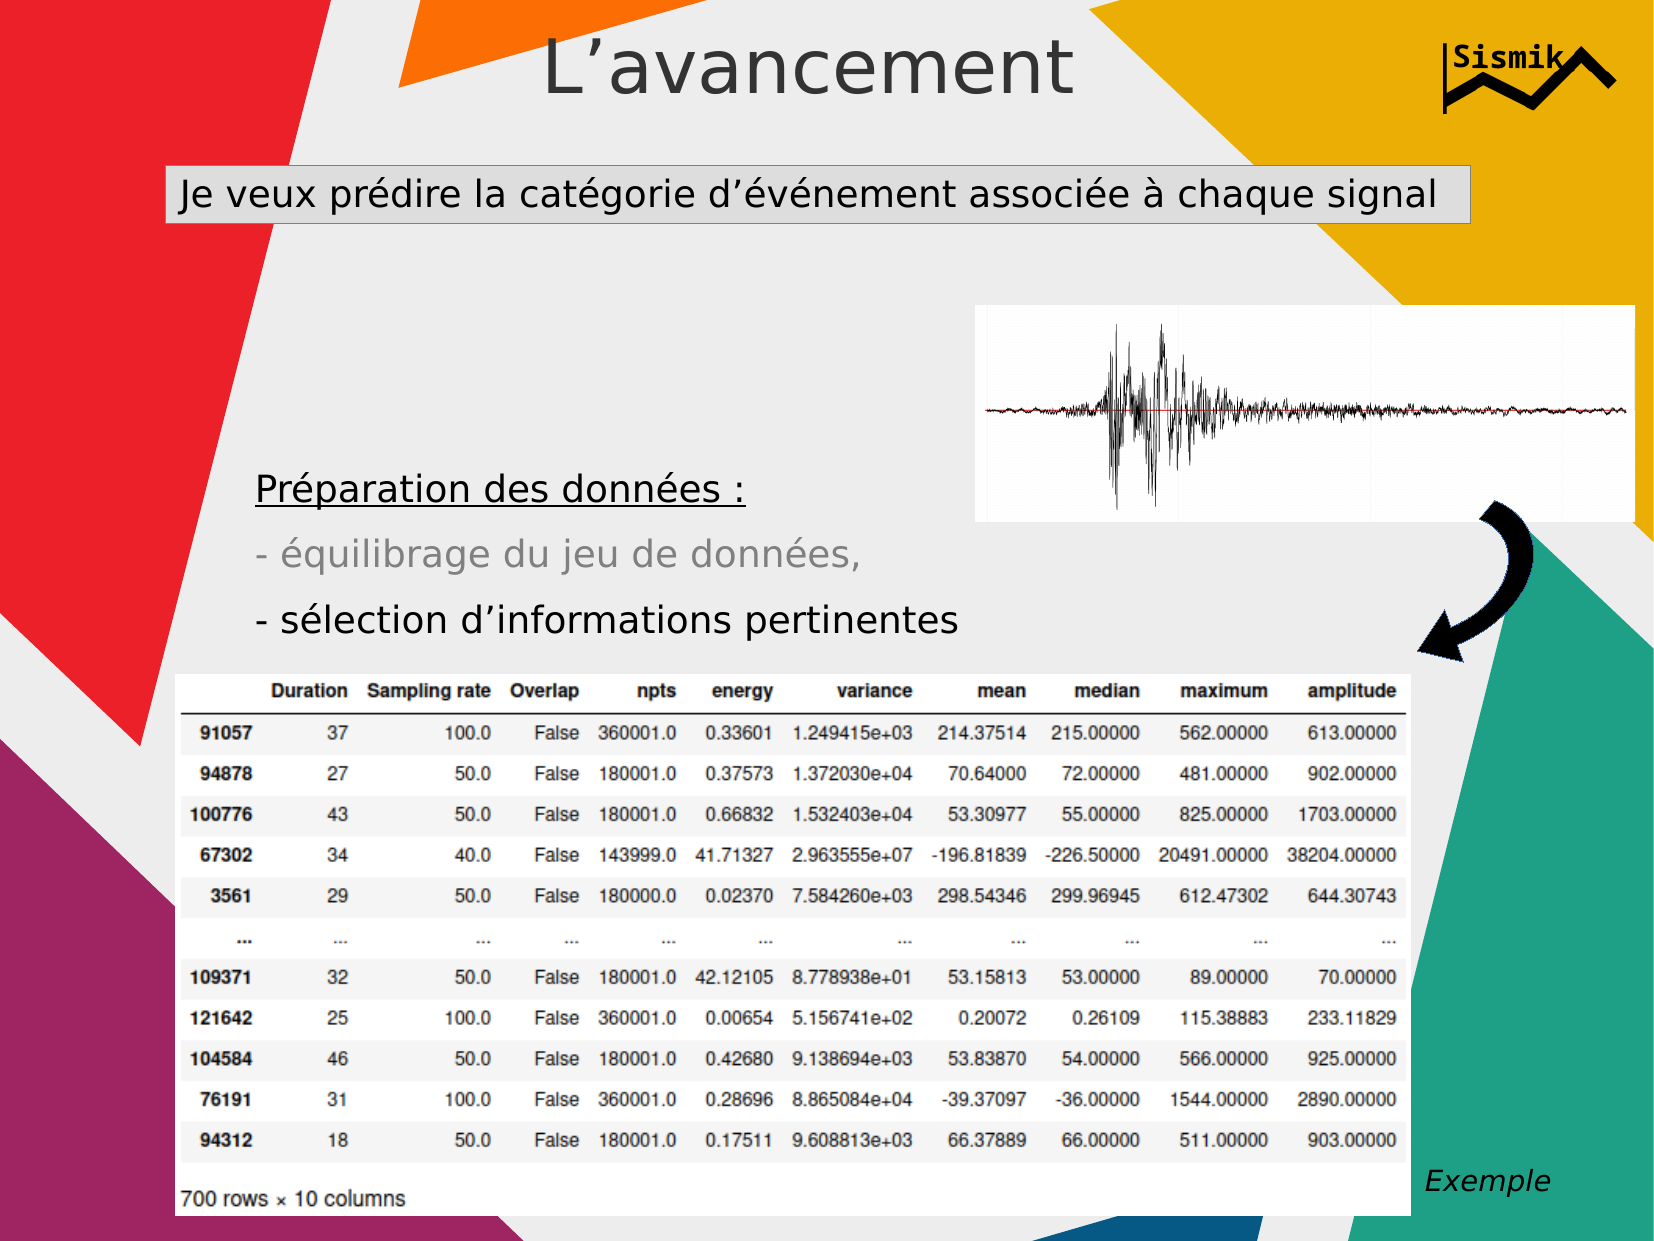

# L’avancement
Sismik
Je veux prédire la catégorie d’événement associée à chaque signal
Préparation des données :
- équilibrage du jeu de données,
- sélection d’informations pertinentes
Exemple